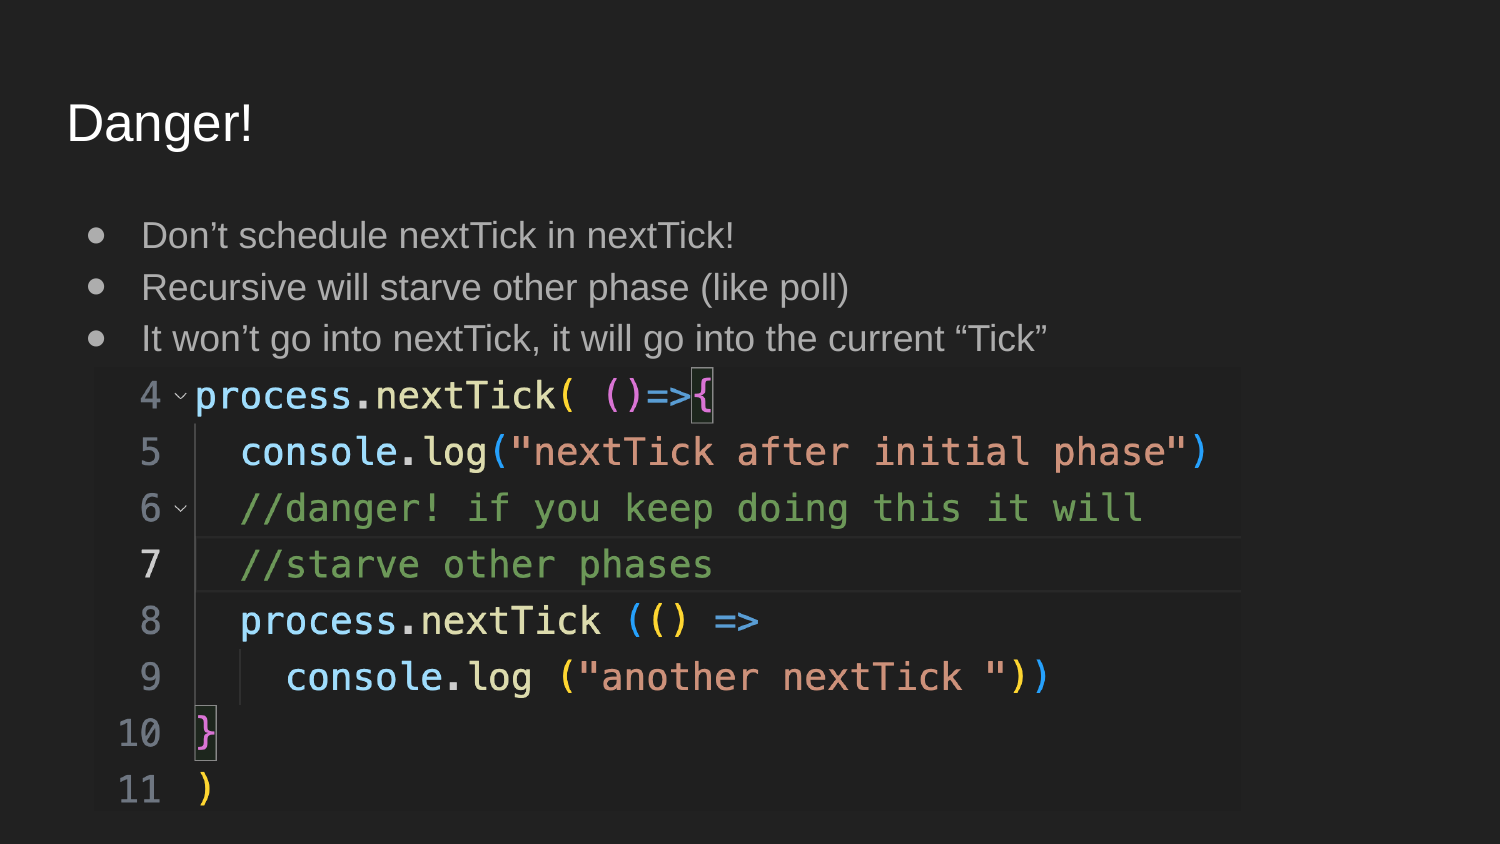

# Danger!
Don’t schedule nextTick in nextTick!
Recursive will starve other phase (like poll)
It won’t go into nextTick, it will go into the current “Tick”